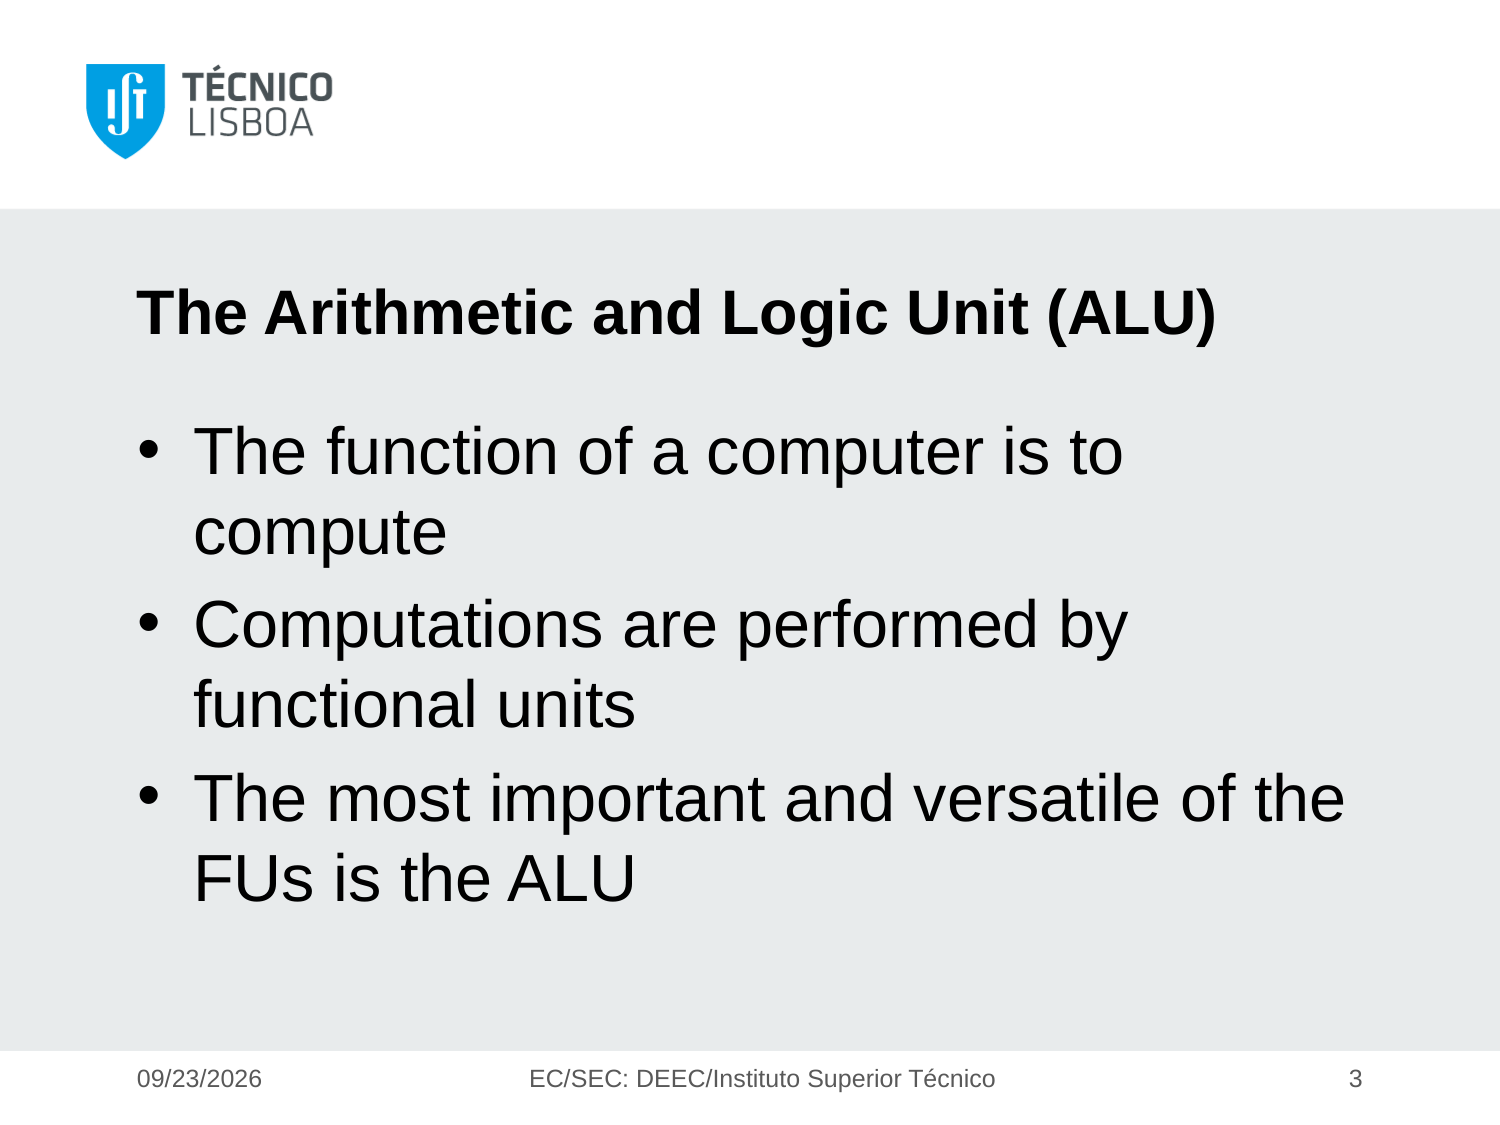

# The Arithmetic and Logic Unit (ALU)
The function of a computer is to compute
Computations are performed by functional units
The most important and versatile of the FUs is the ALU
EC/SEC: DEEC/Instituto Superior Técnico